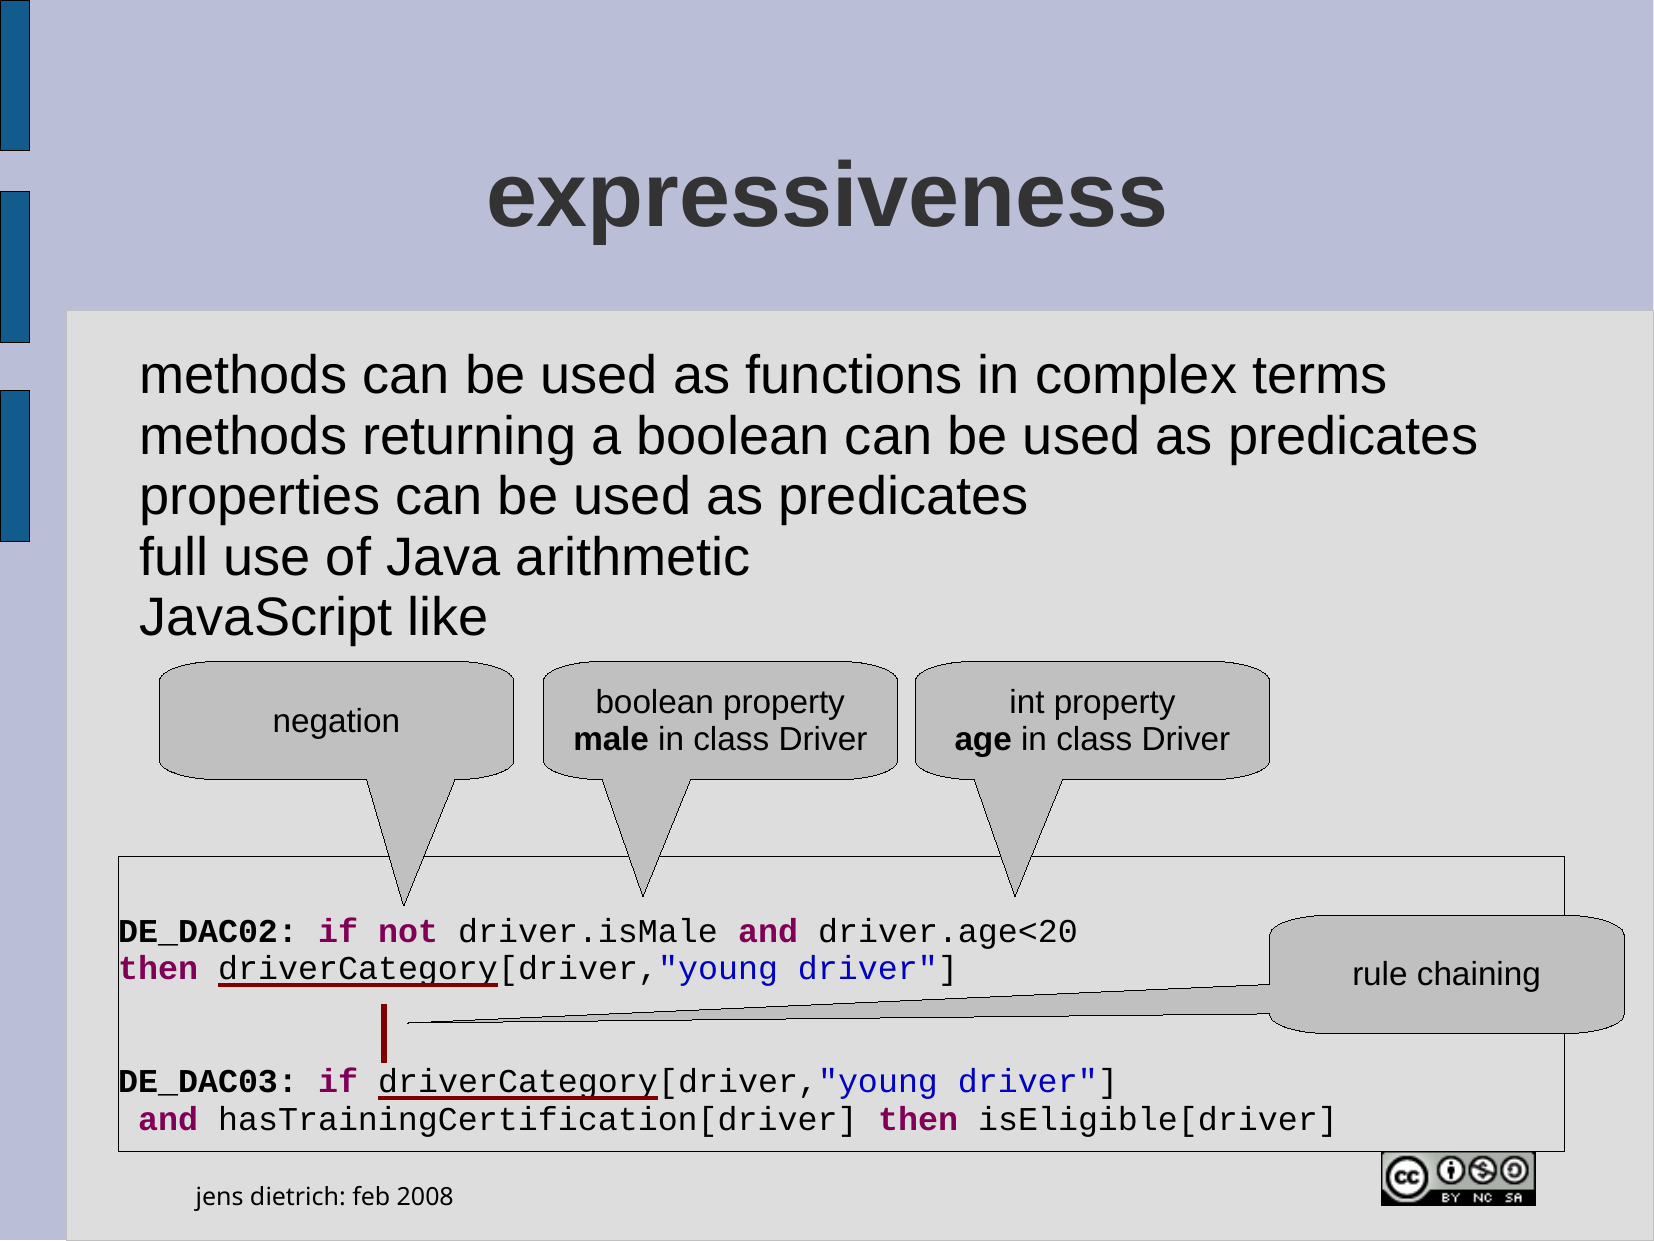

# expressiveness
methods can be used as functions in complex terms
methods returning a boolean can be used as predicates
properties can be used as predicates
full use of Java arithmetic
JavaScript like
negation
boolean property
male in class Driver
int property
age in class Driver
DE_DAC02: if not driver.isMale and driver.age<20
then driverCategory[driver,"young driver"]
DE_DAC03: if driverCategory[driver,"young driver"]
 and hasTrainingCertification[driver] then isEligible[driver]
rule chaining